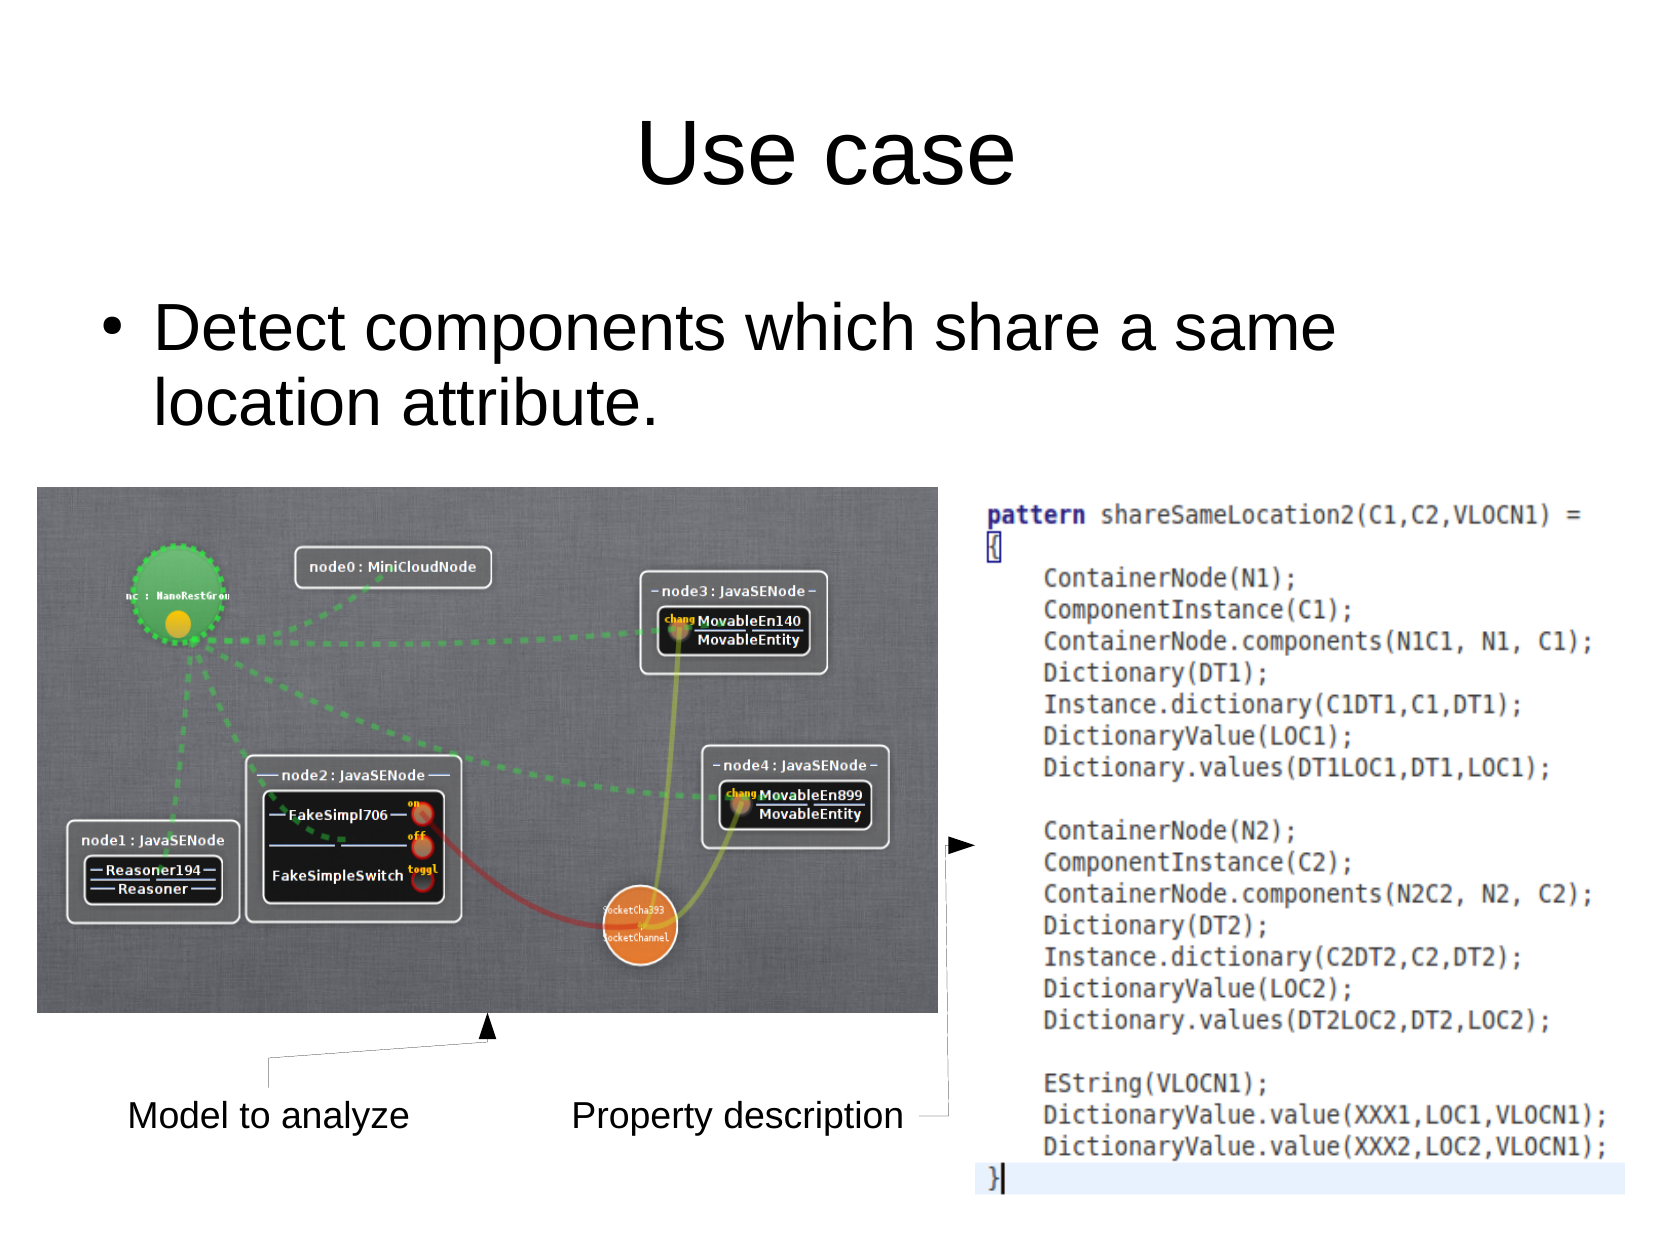

# Use case
Detect components which share a same location attribute.
Model to analyze
Property description